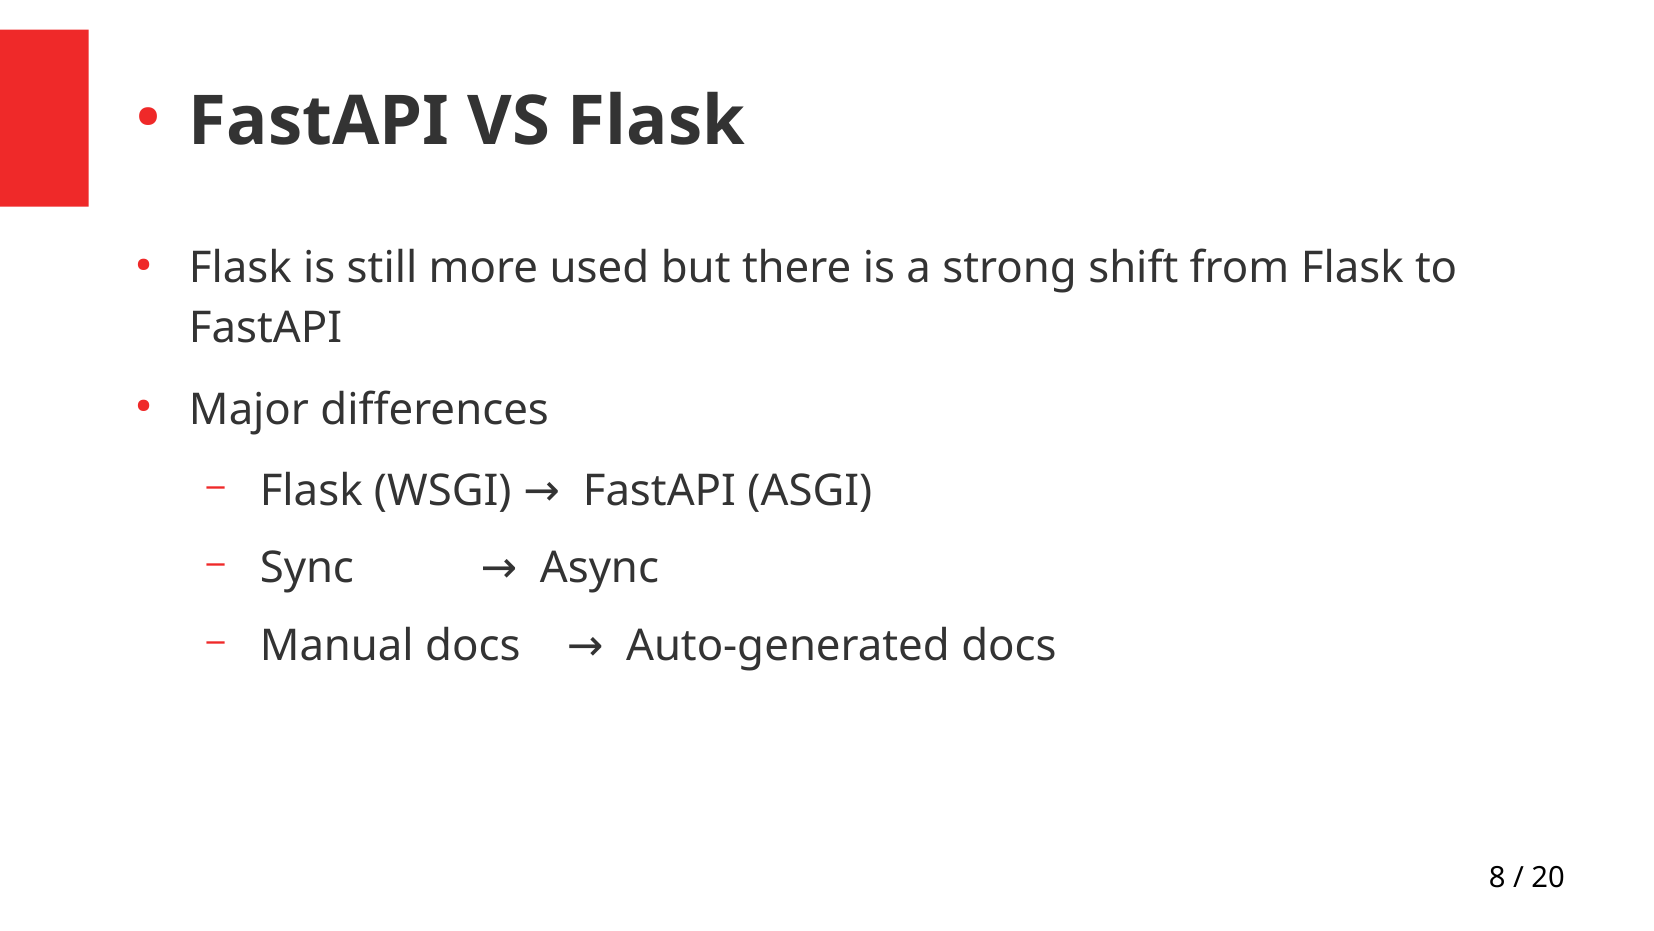

# FastAPI VS Flask
Flask is still more used but there is a strong shift from Flask to FastAPI
Major differences
Flask (WSGI) → FastAPI (ASGI)
Sync → Async
Manual docs → Auto-generated docs
8